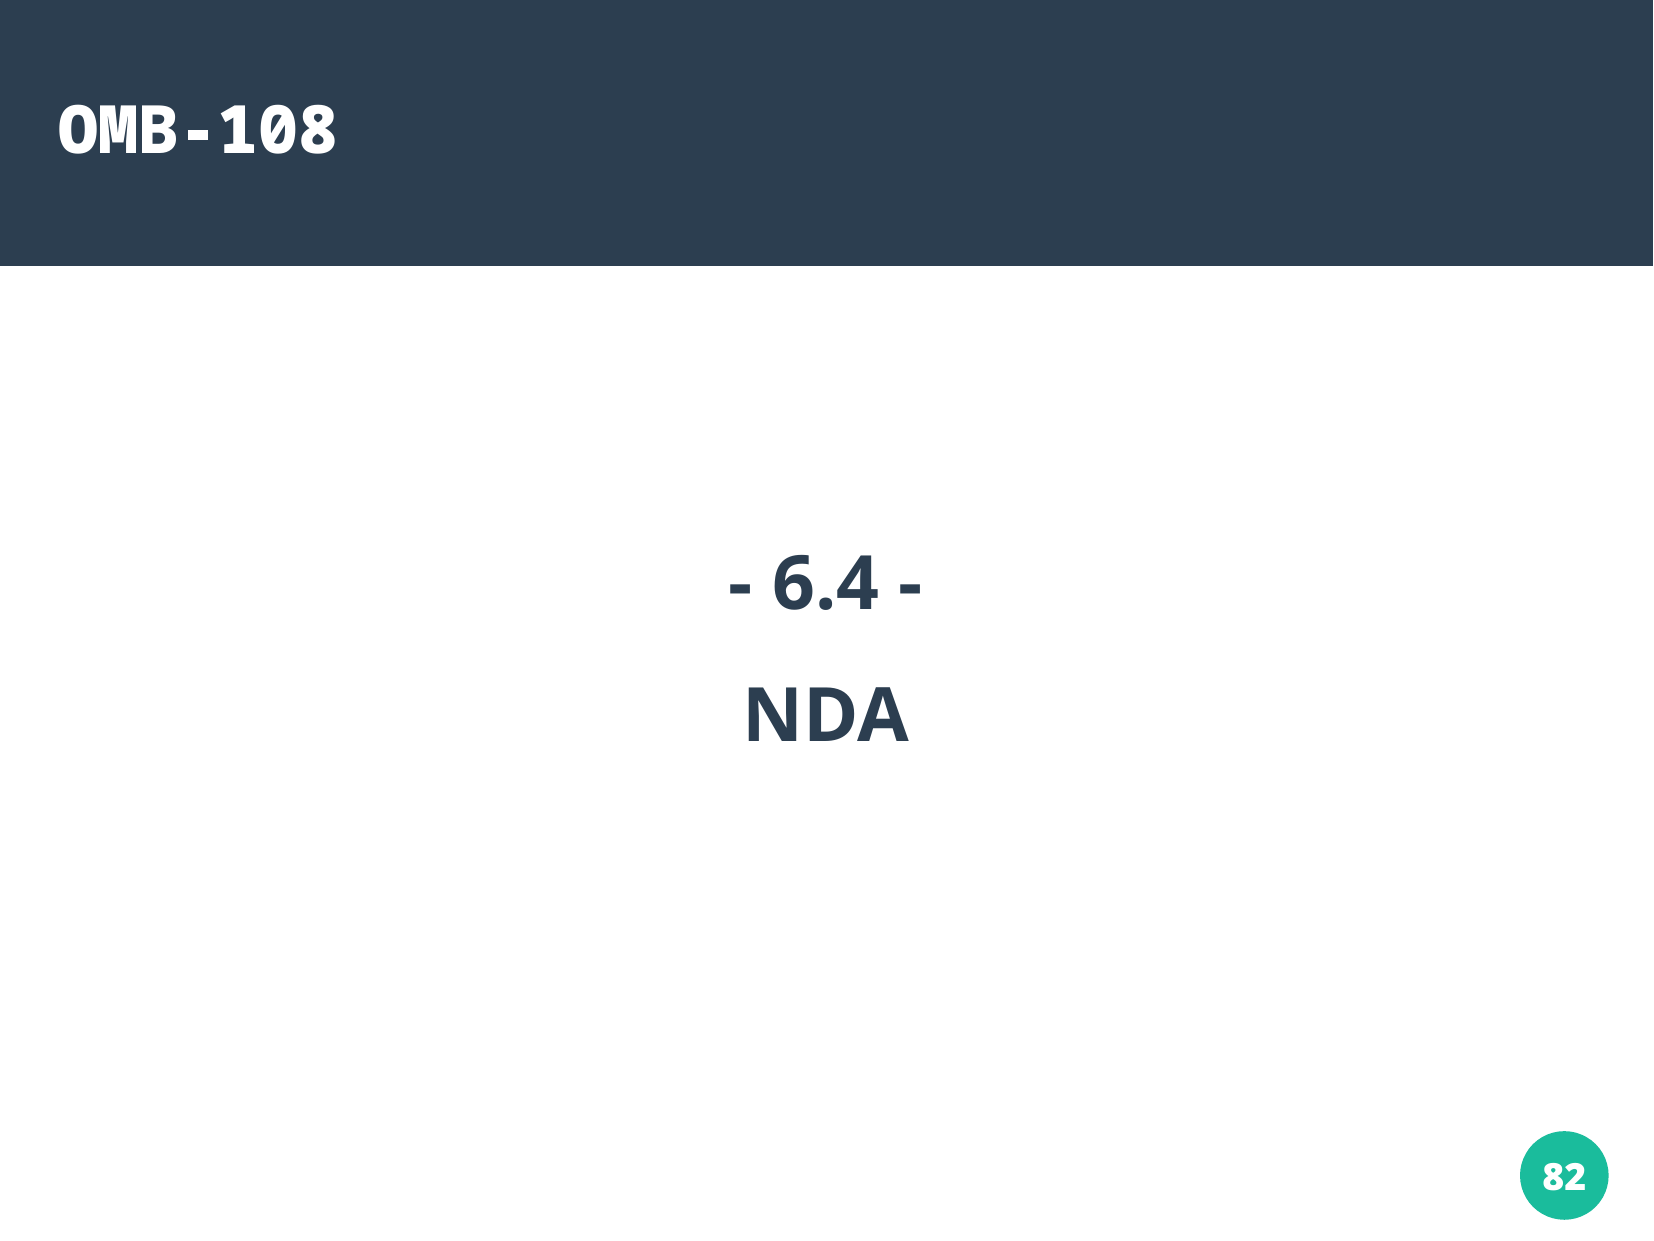

# OMB-108
- 6.4 -
NDA
82